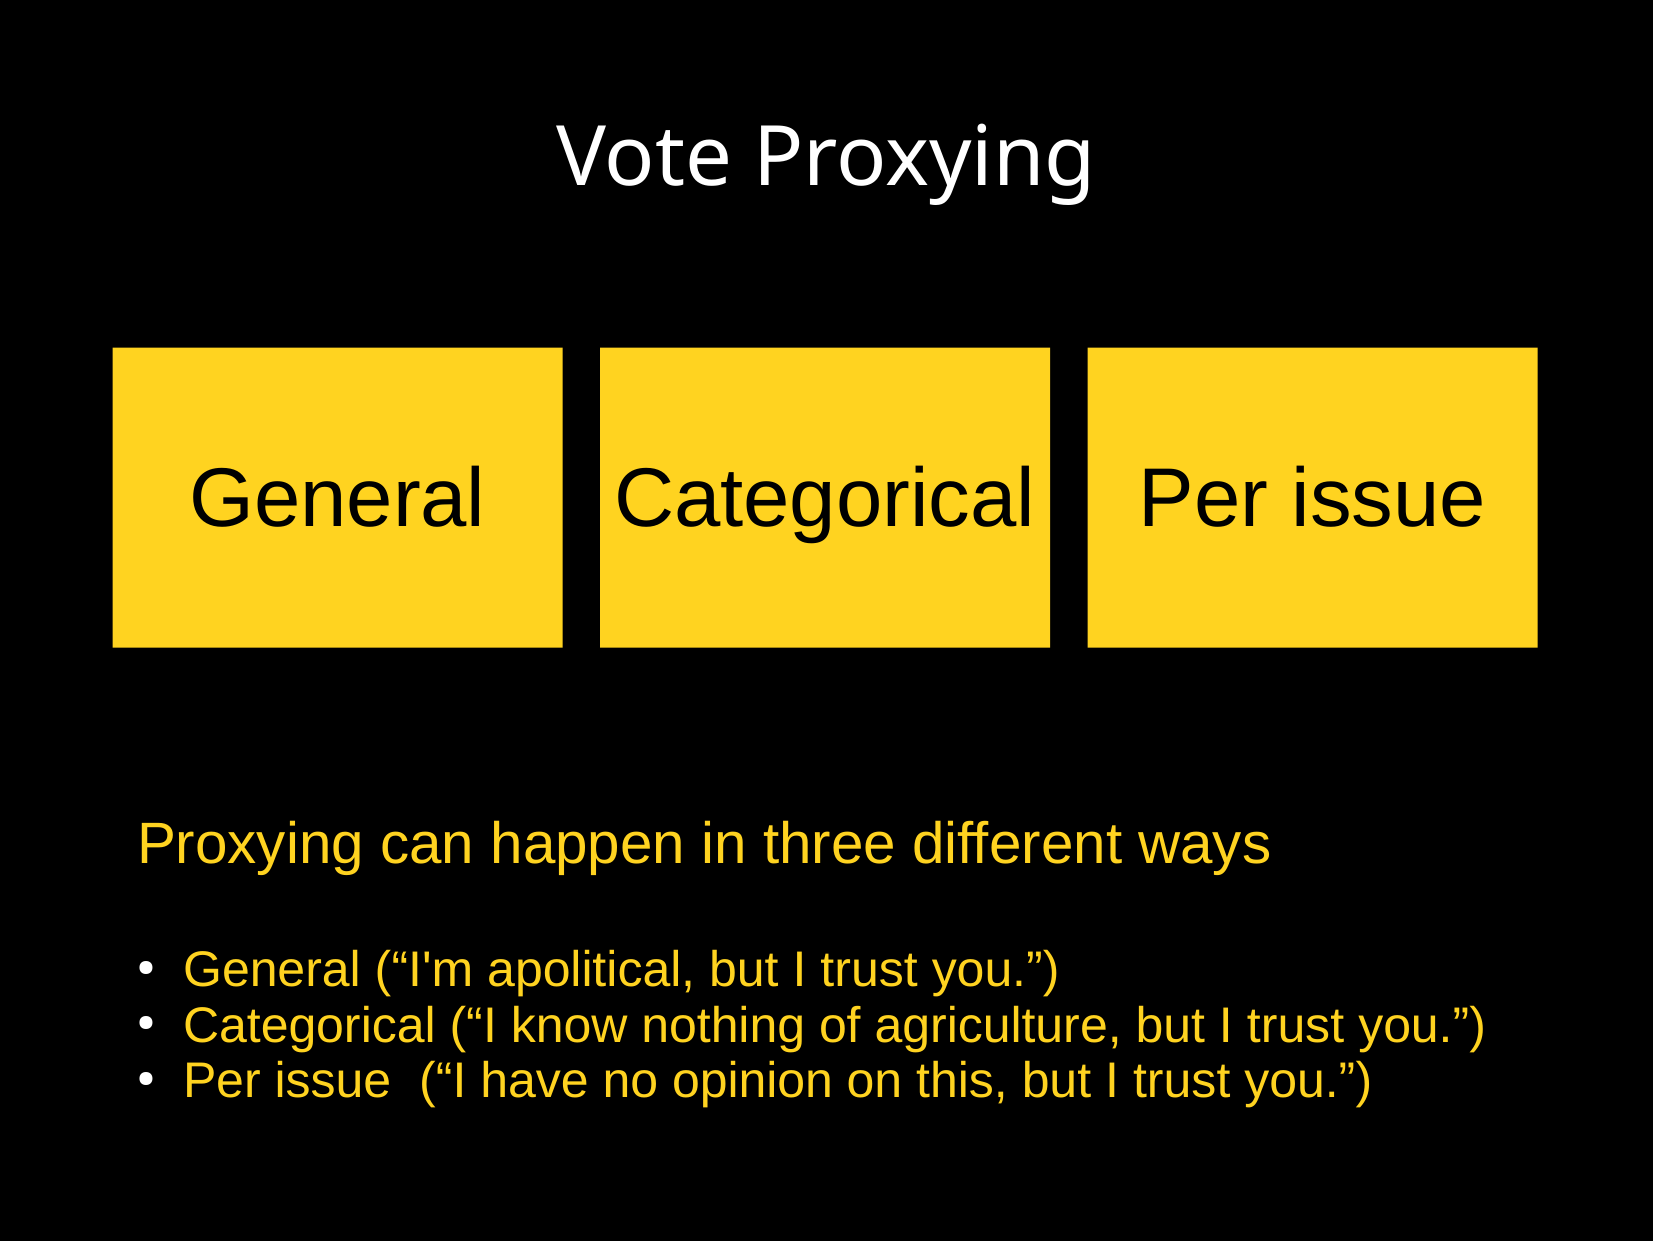

# Vote Proxying
General
Categorical
Per issue
Proxying can happen in three different ways
 General (“I'm apolitical, but I trust you.”)
 Categorical (“I know nothing of agriculture, but I trust you.”)
 Per issue (“I have no opinion on this, but I trust you.”)